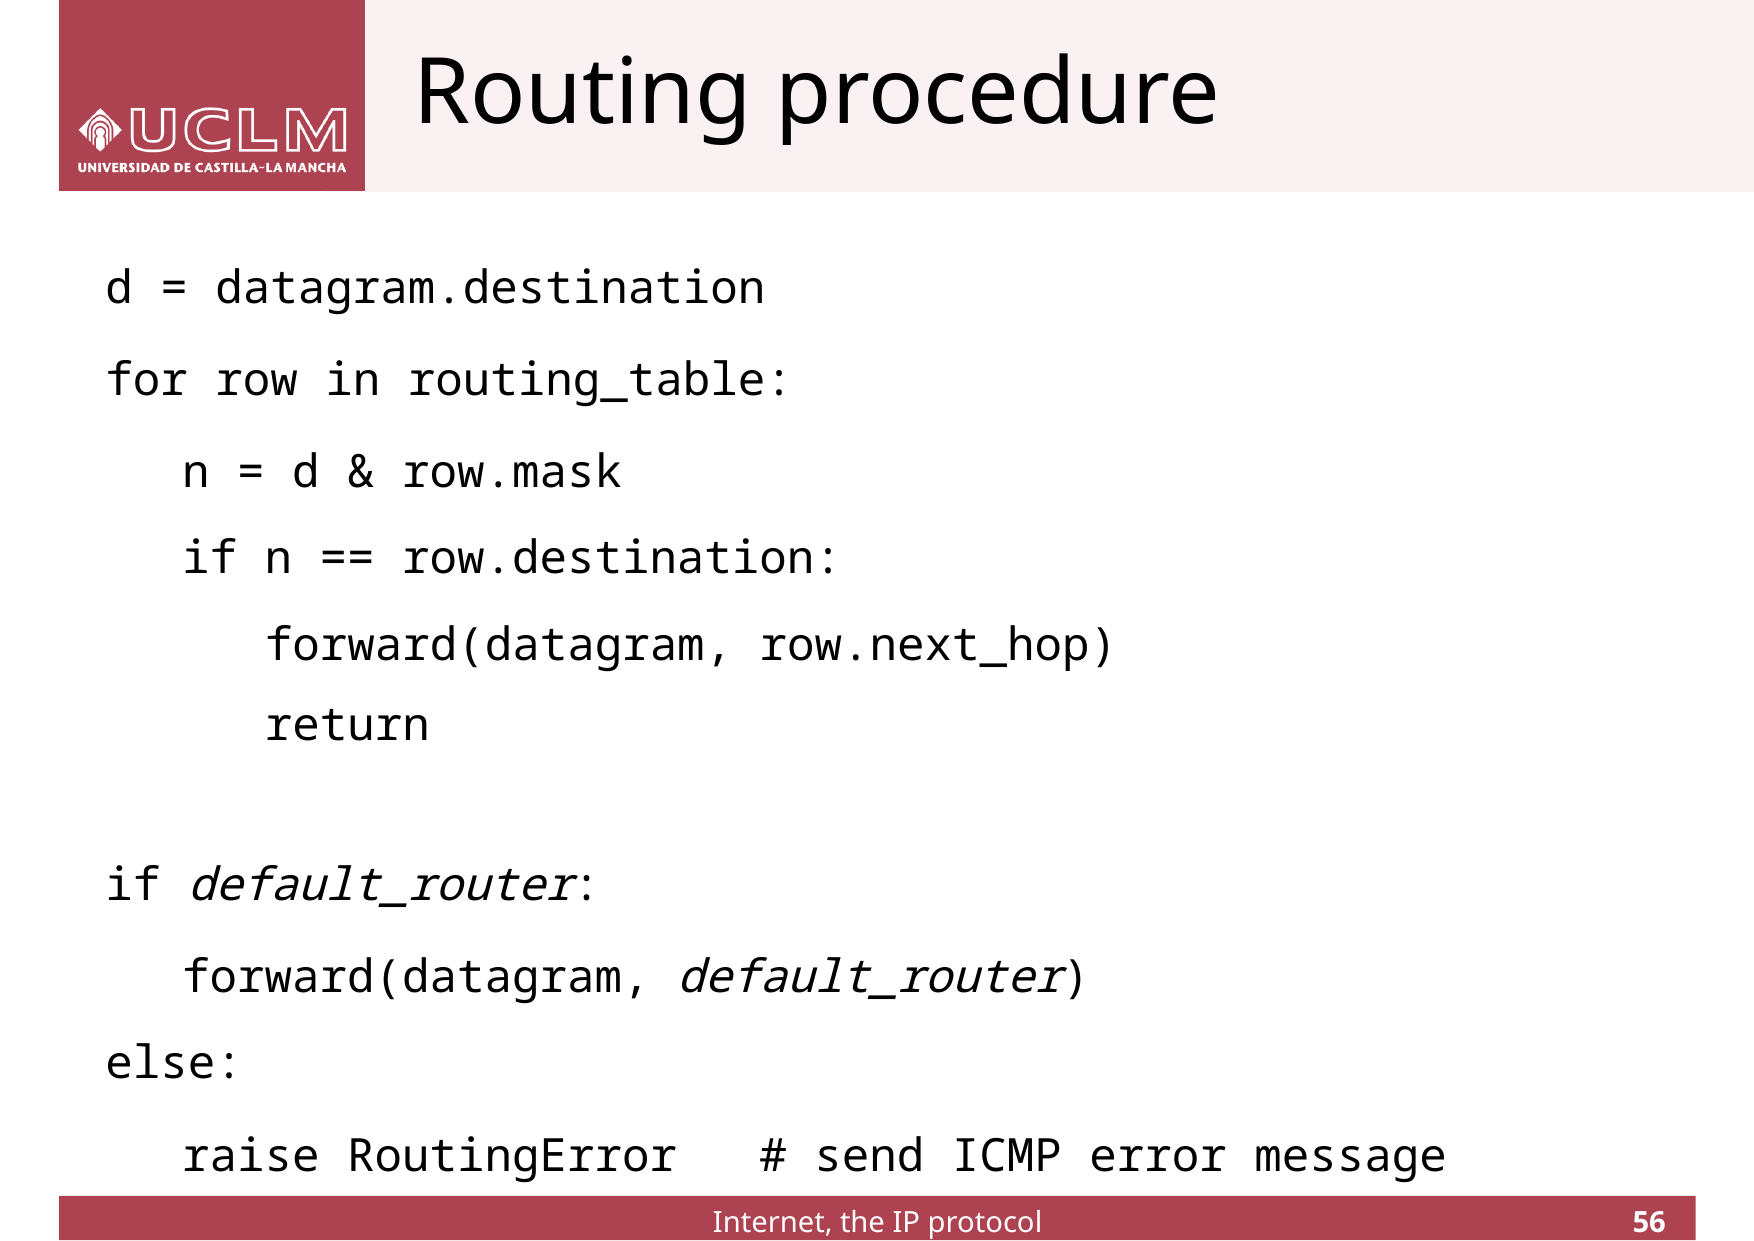

# Routing procedure
d = datagram.destination
for row in routing_table:
n = d & row.mask
if n == row.destination:
forward(datagram, row.next_hop)
return
if default_router:
forward(datagram, default_router)
else:
raise RoutingError # send ICMP error message
Internet, the IP protocol
56